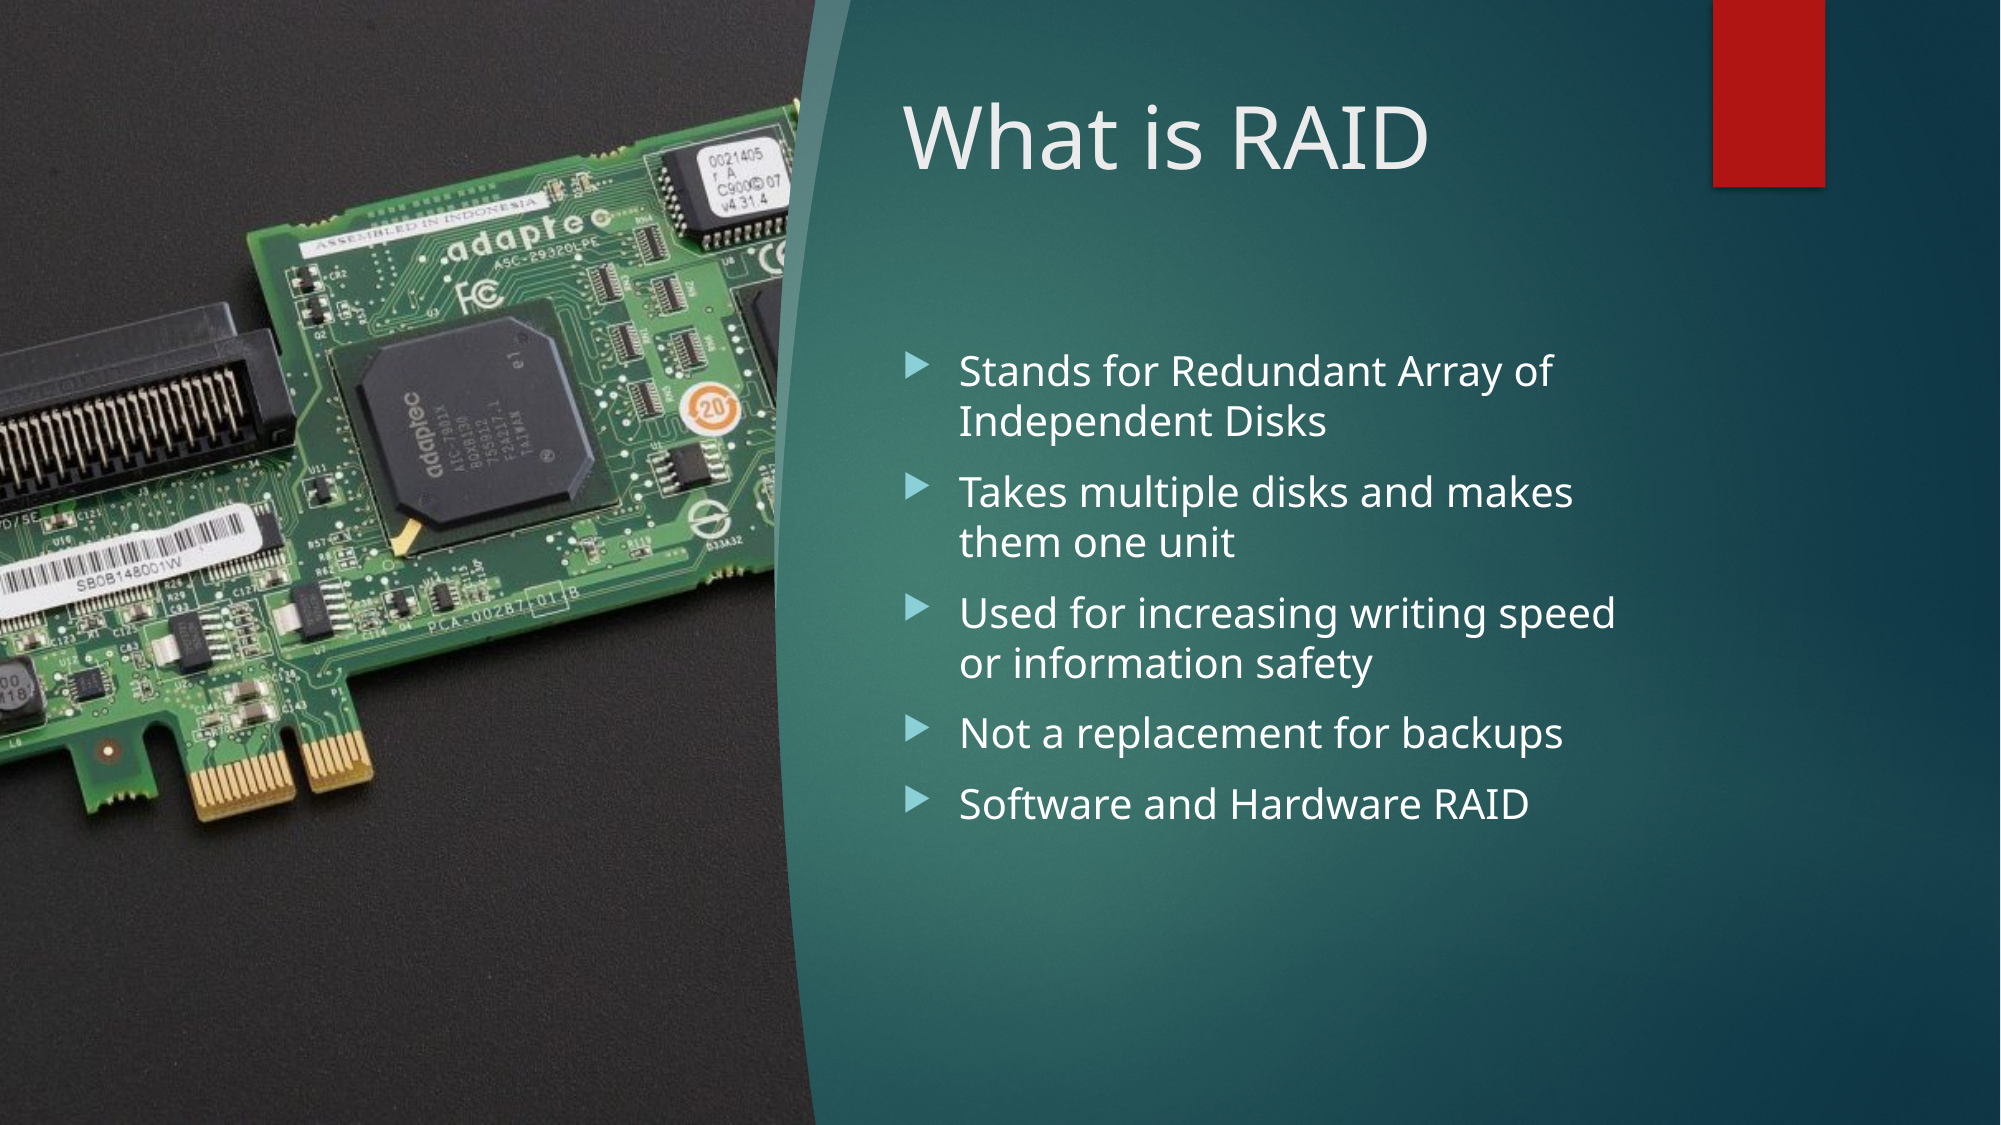

# What is RAID
Stands for Redundant Array of Independent Disks
Takes multiple disks and makes them one unit
Used for increasing writing speed or information safety
Not a replacement for backups
Software and Hardware RAID